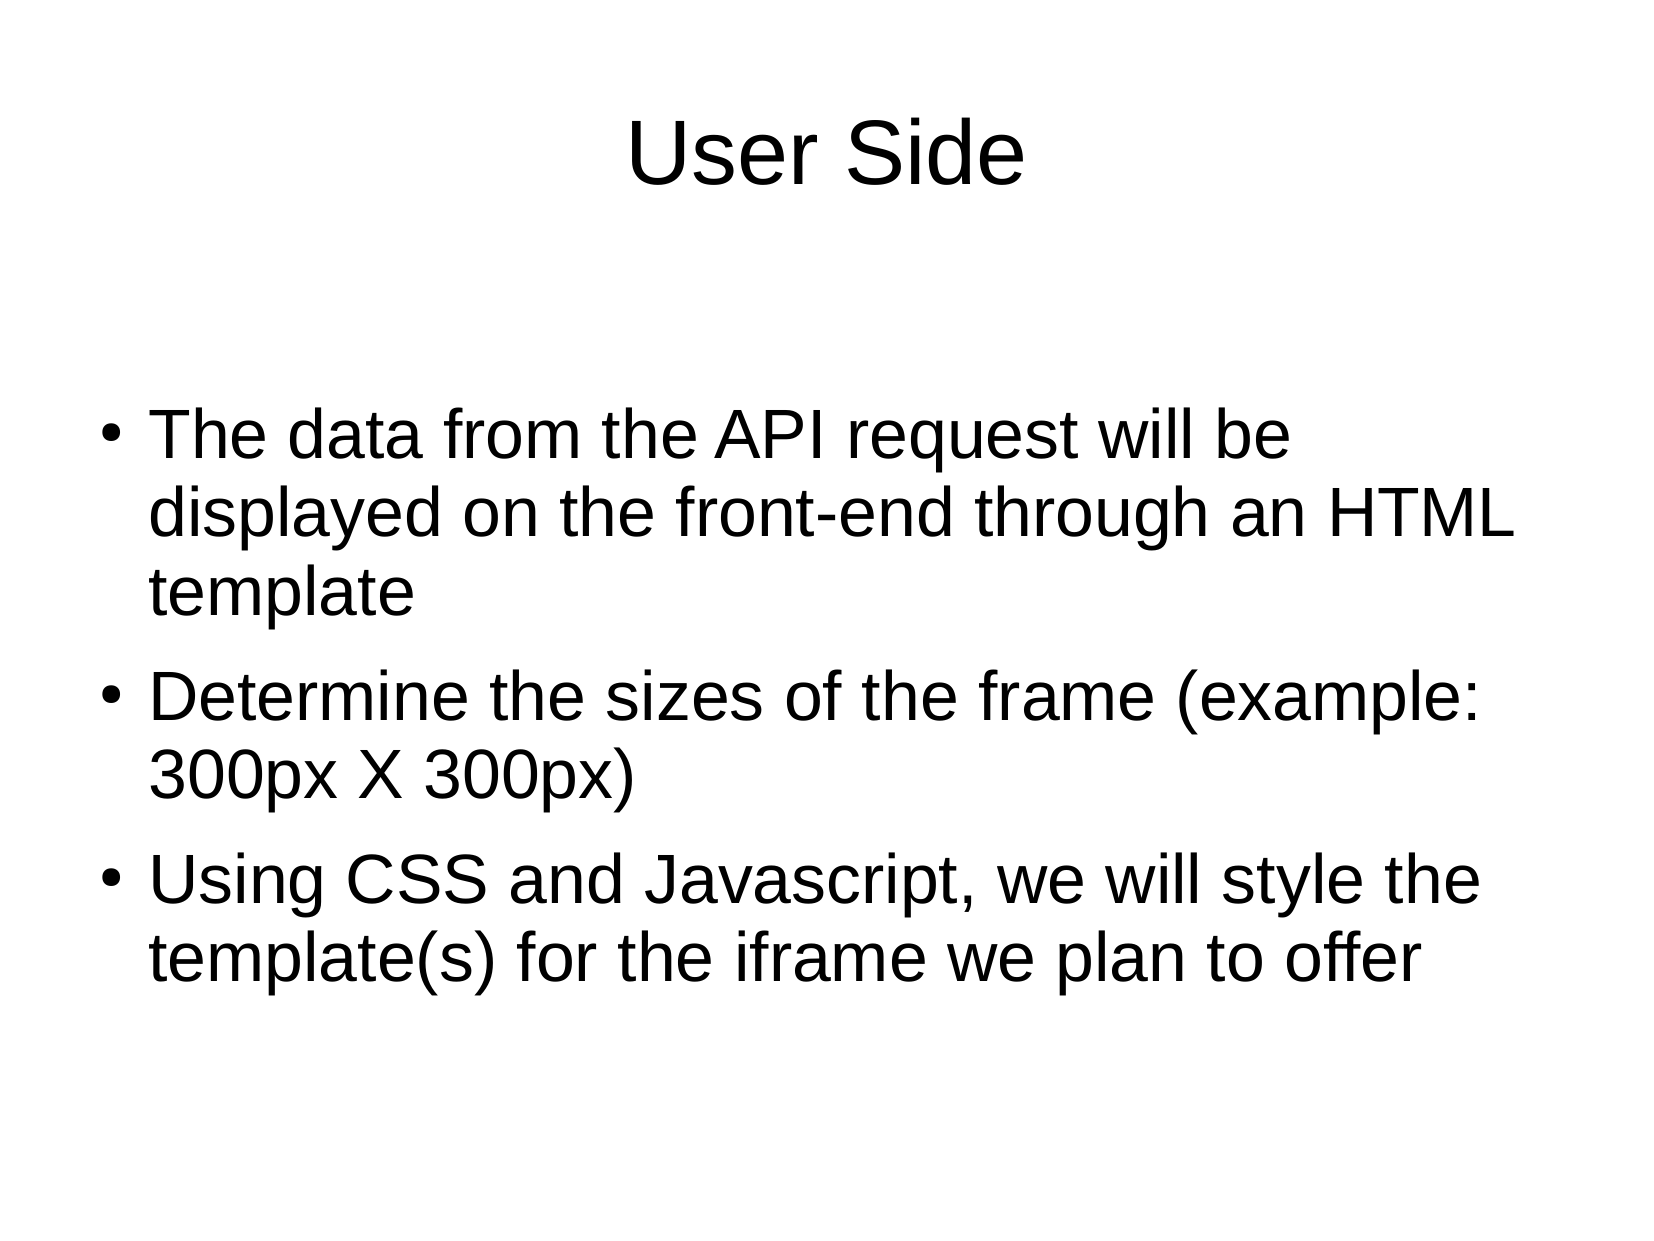

# User Side
The data from the API request will be displayed on the front-end through an HTML template
Determine the sizes of the frame (example: 300px X 300px)
Using CSS and Javascript, we will style the template(s) for the iframe we plan to offer